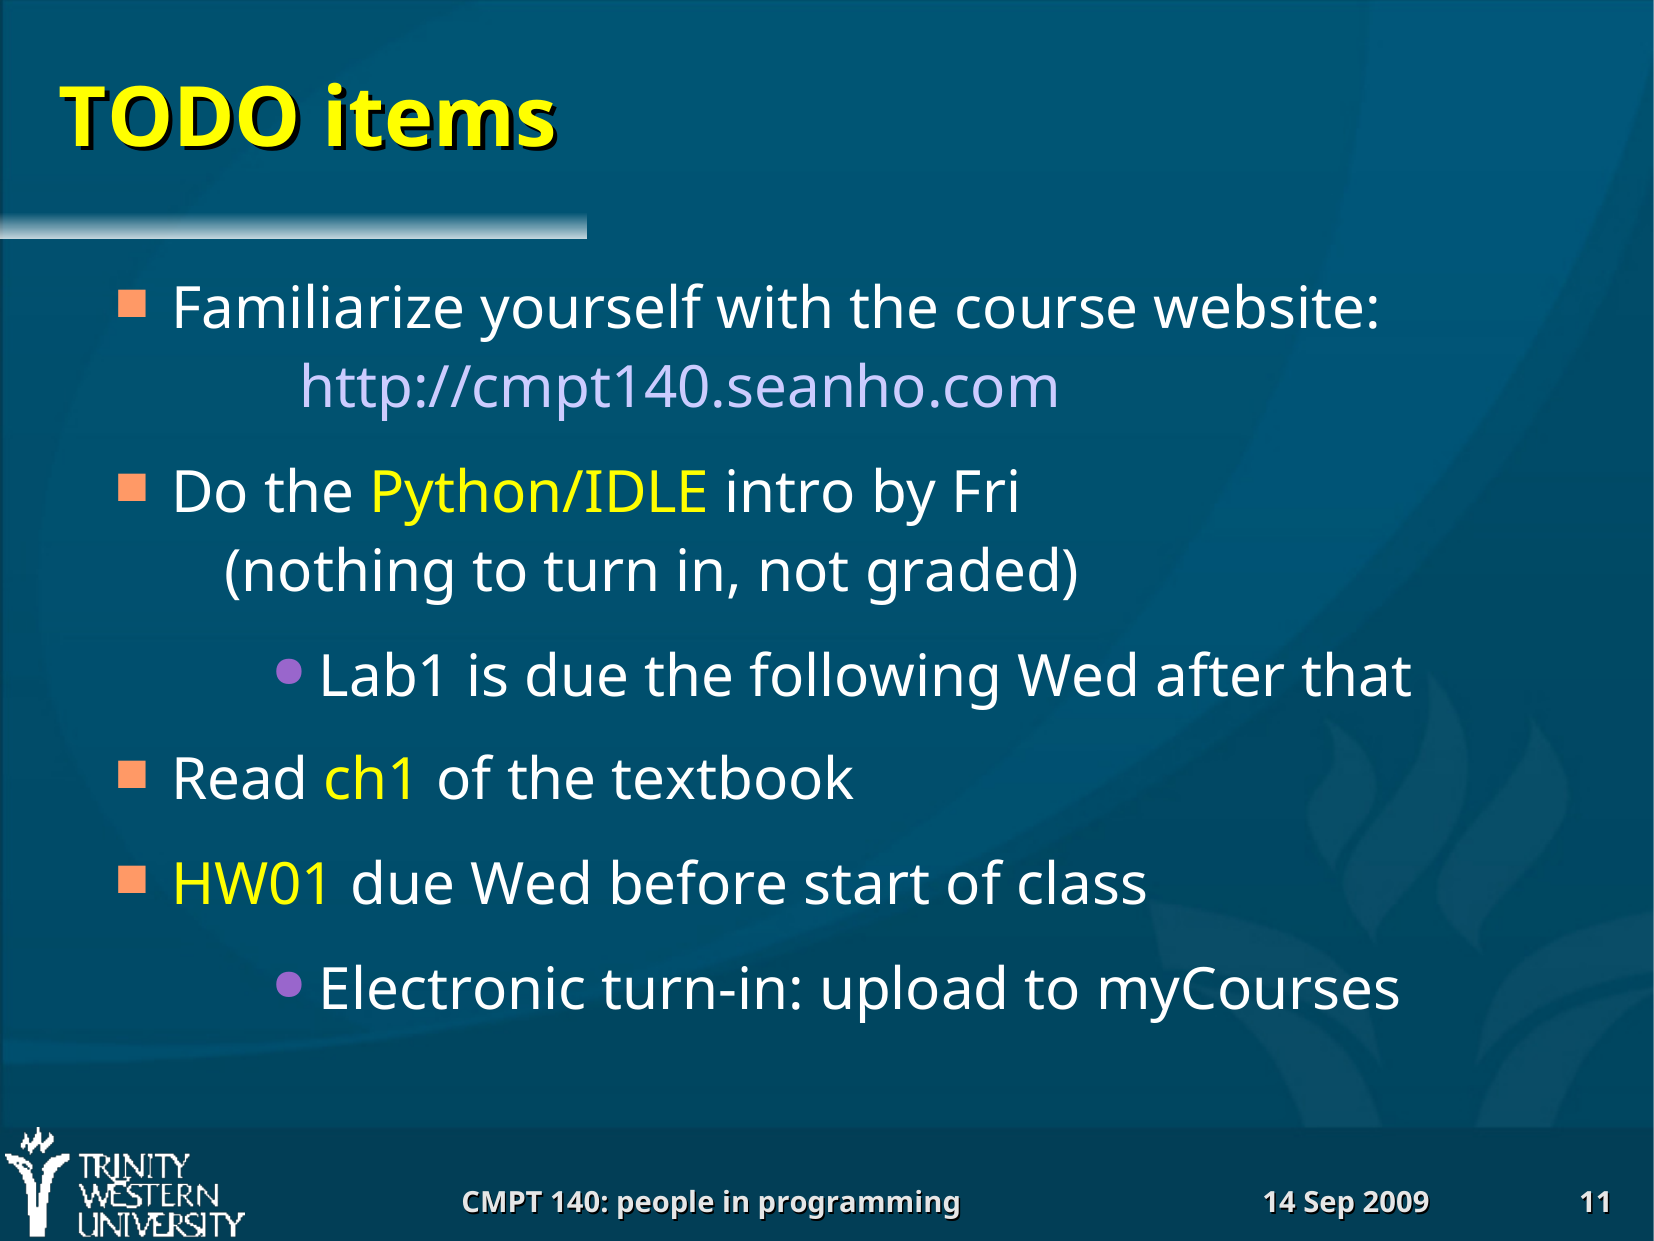

# TODO items
Familiarize yourself with the course website:
	http://cmpt140.seanho.com
Do the Python/IDLE intro by Fri
(nothing to turn in, not graded)
Lab1 is due the following Wed after that
Read ch1 of the textbook
HW01 due Wed before start of class
Electronic turn-in: upload to myCourses
CMPT 140: people in programming
14 Sep 2009
11